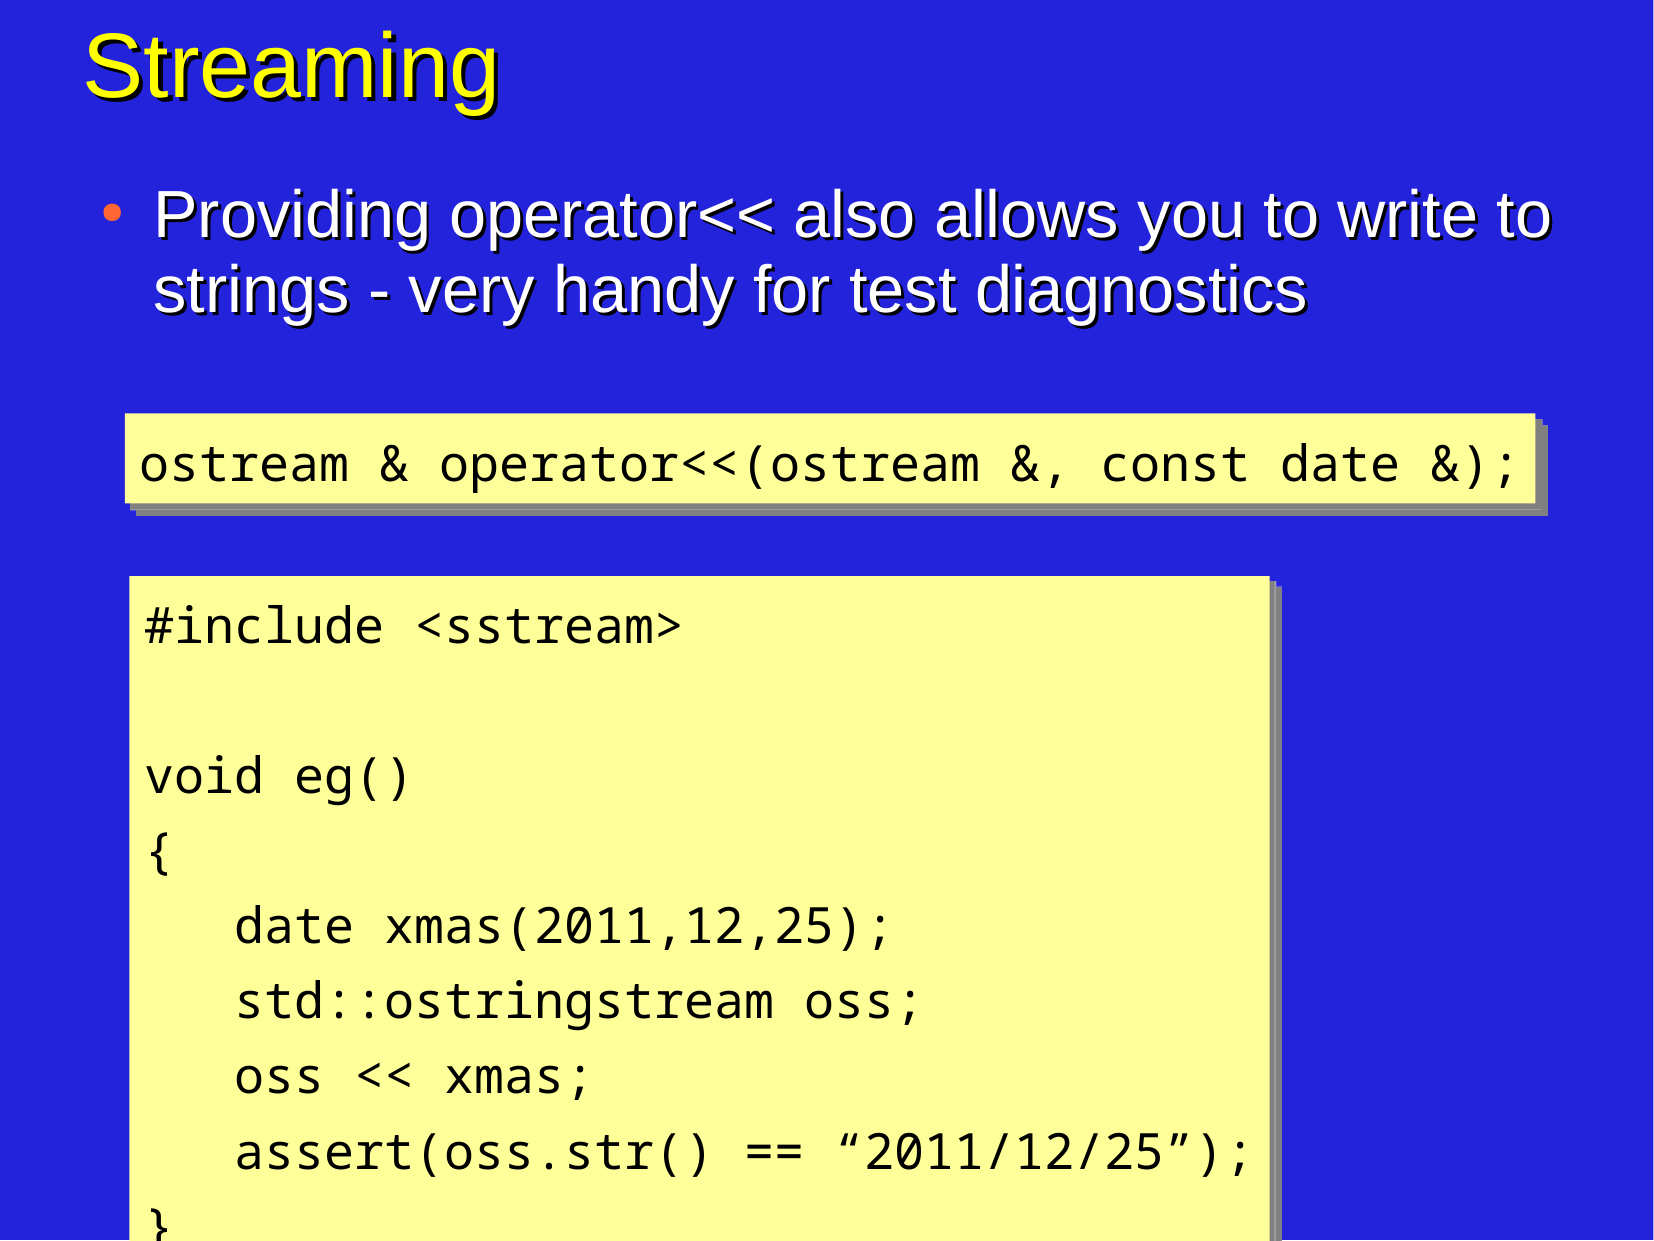

# Streaming
Providing operator<< also allows you to write to strings - very handy for test diagnostics
ostream & operator<<(ostream &, const date &);
#include <sstream>
void eg()
{
 date xmas(2011,12,25);
 std::ostringstream oss;
 oss << xmas;
 assert(oss.str() == “2011/12/25”);
}